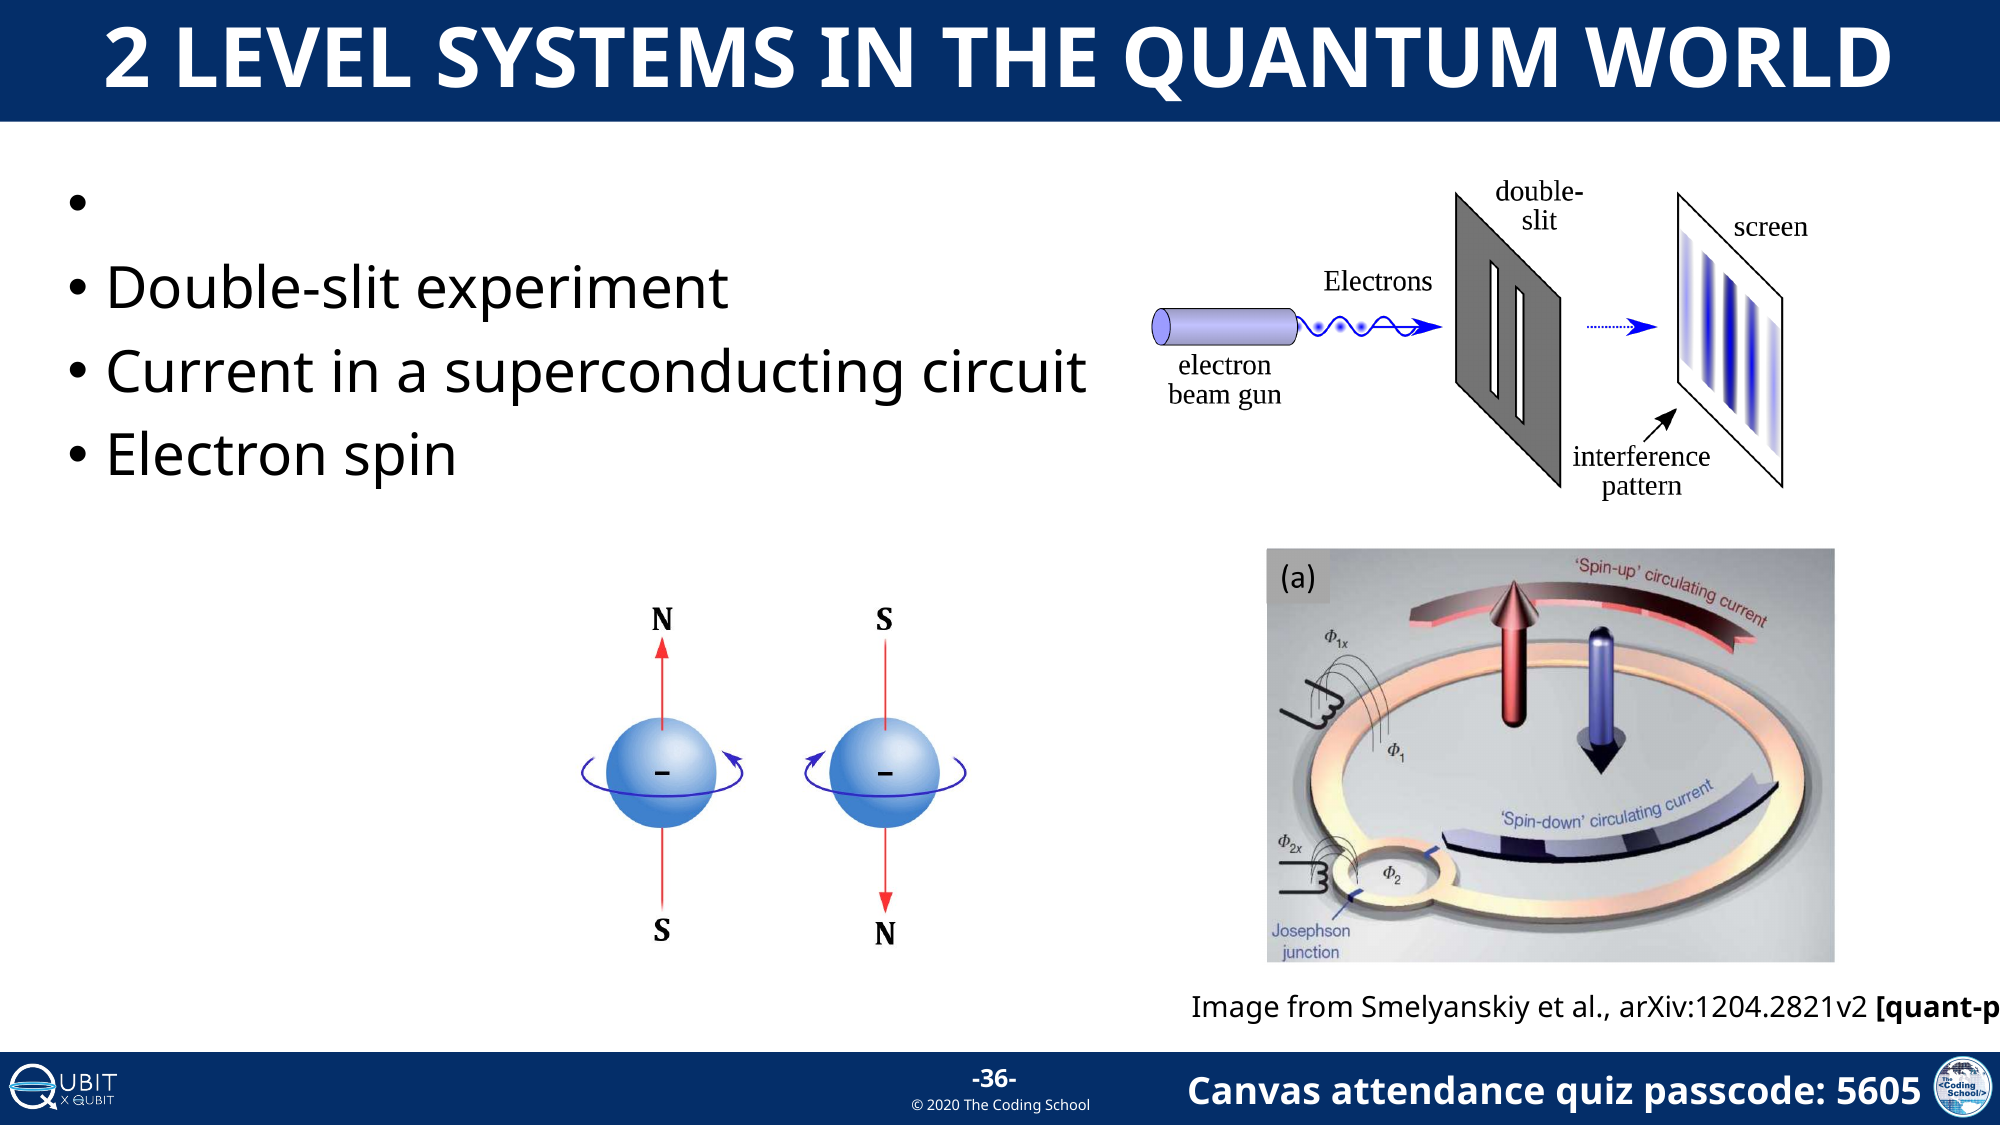

# 2 level systems in the quantum world
Double-slit experiment
Current in a superconducting circuit
Electron spin
Image from Smelyanskiy et al., arXiv:1204.2821v2 [quant-ph]